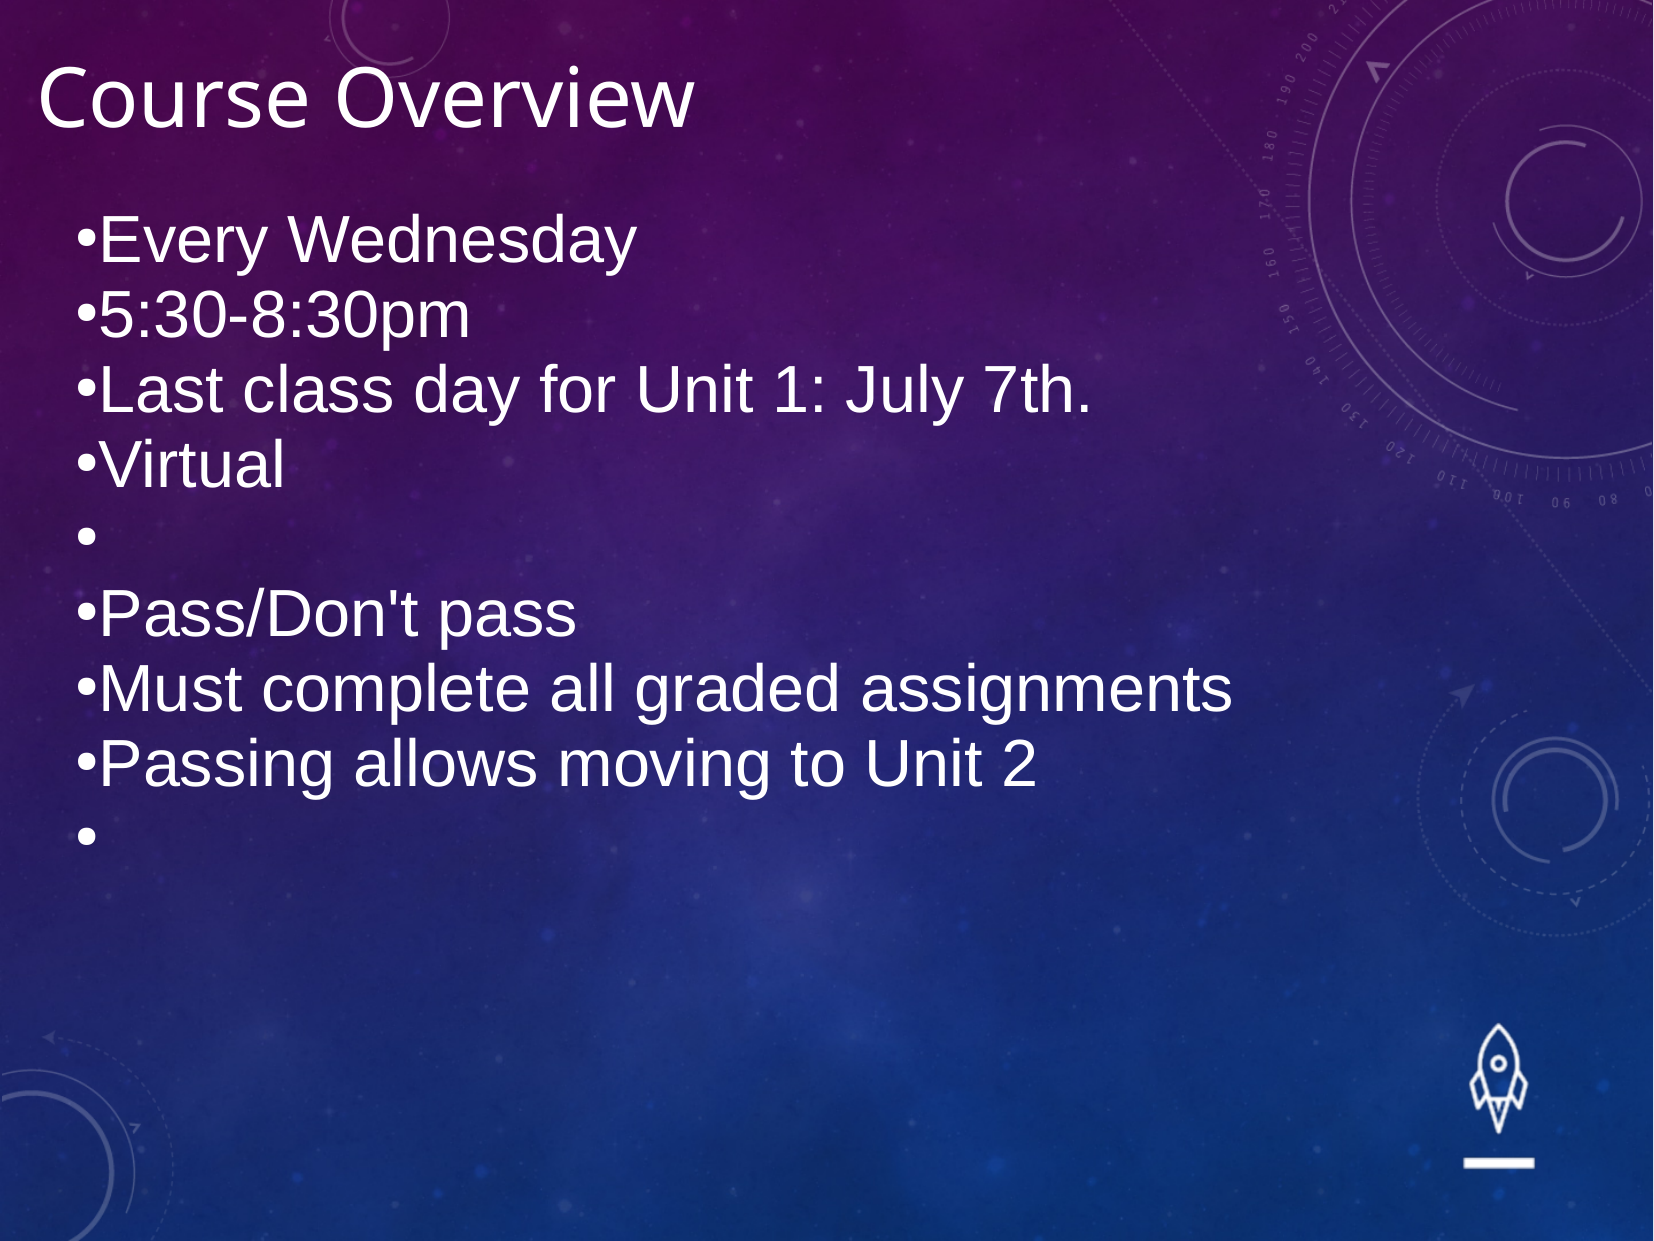

Course Overview
Every Wednesday
5:30-8:30pm
Last class day for Unit 1: July 7th.
Virtual
Pass/Don't pass
Must complete all graded assignments
Passing allows moving to Unit 2